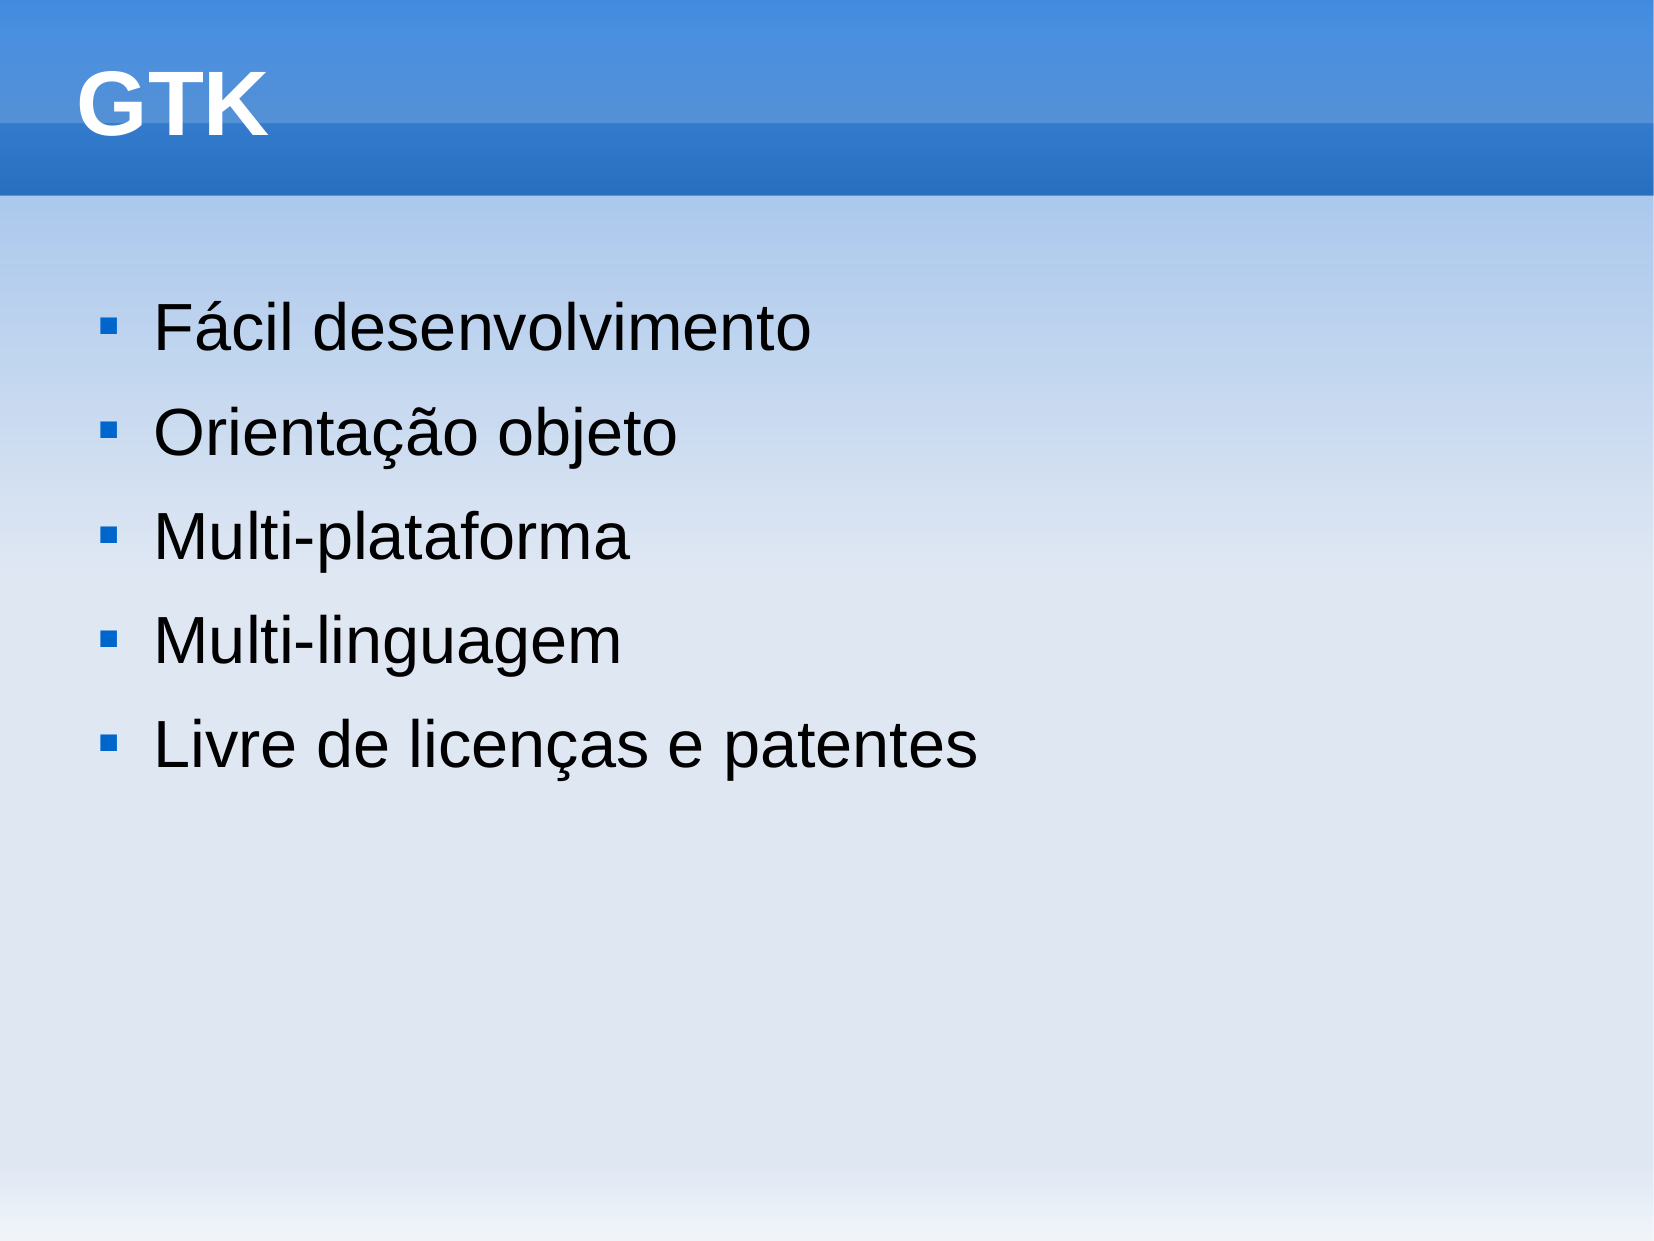

# GTK
Fácil desenvolvimento
Orientação objeto
Multi-plataforma
Multi-linguagem
Livre de licenças e patentes